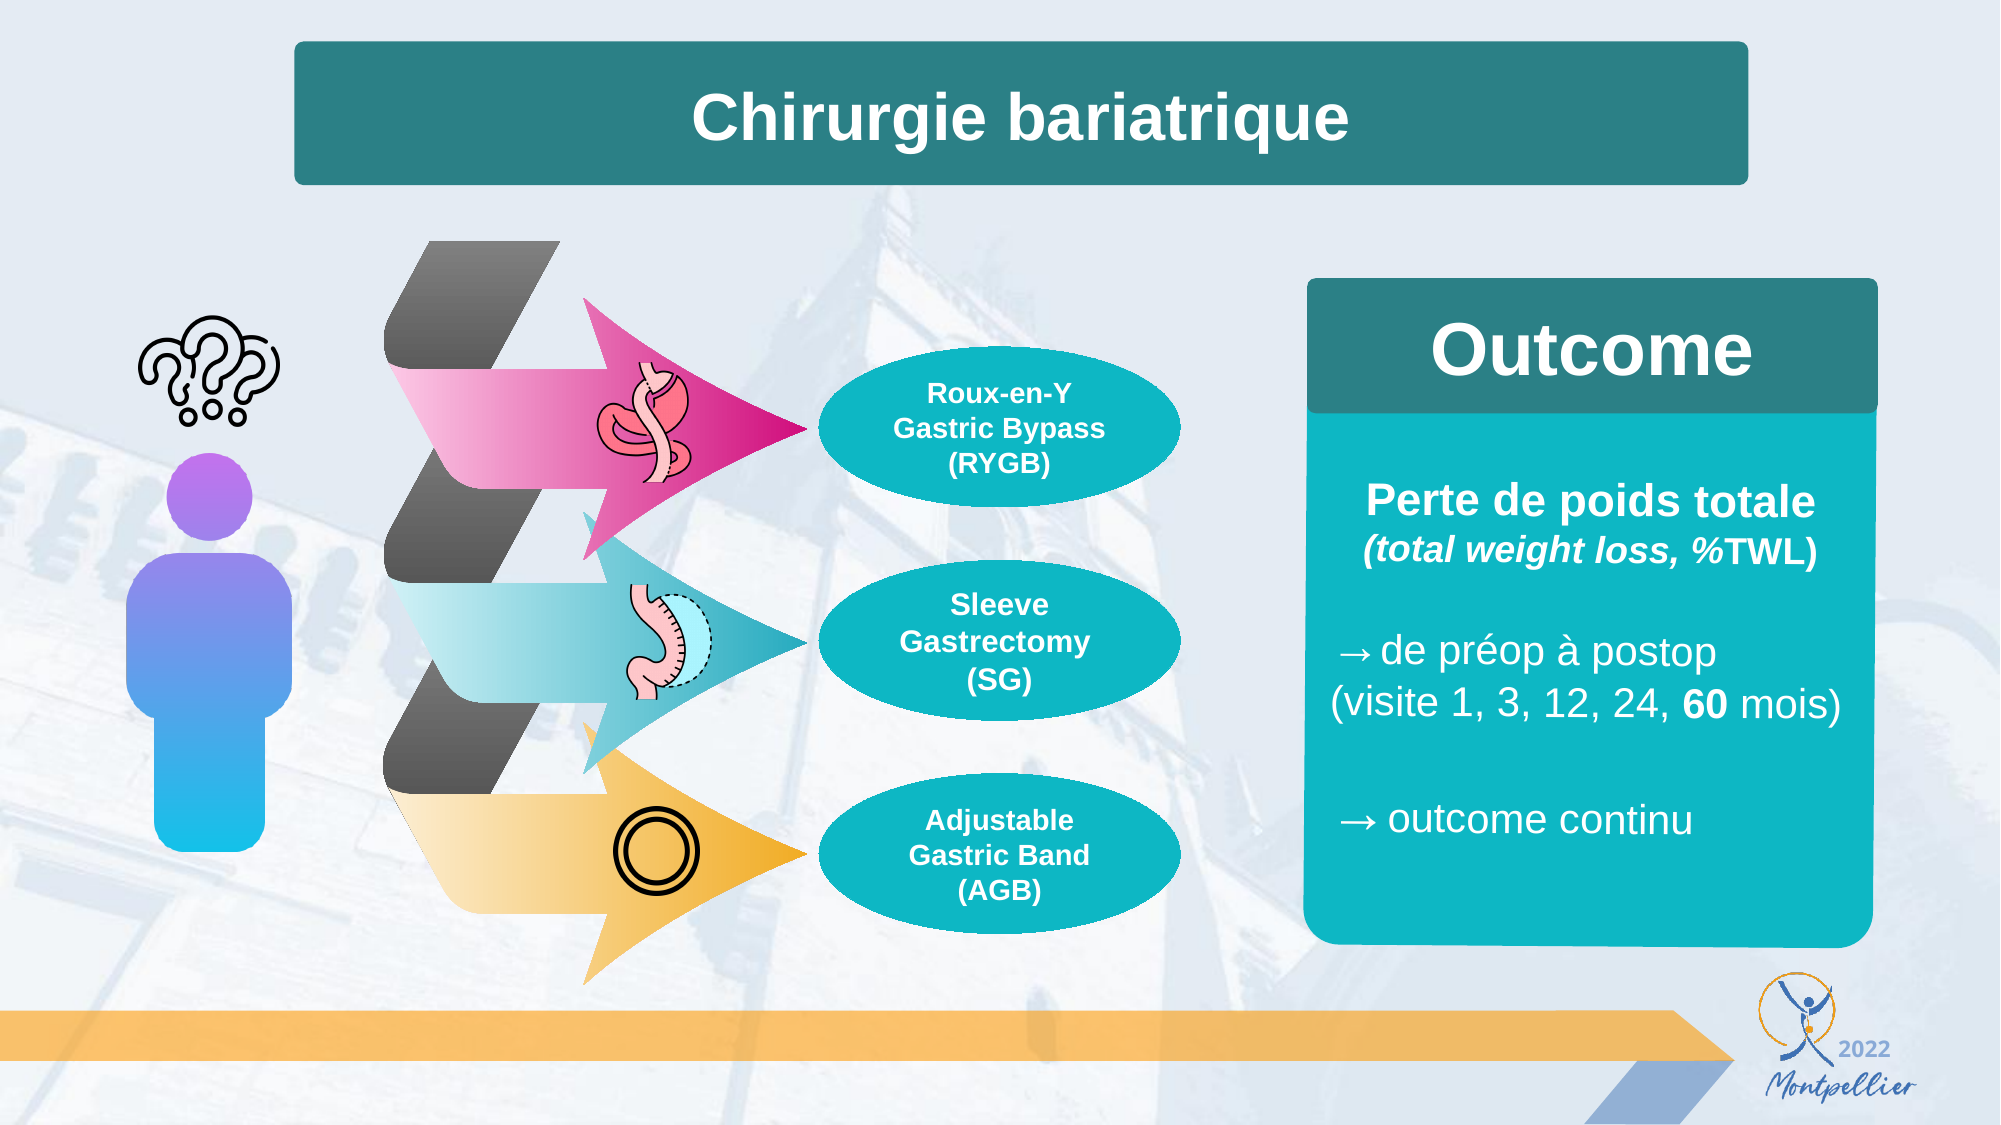

Chirurgie bariatrique
Outcome
Perte de poids totale (total weight loss, %TWL)
→de préop à postop
(visite 1, 3, 12, 24, 60 mois)
→outcome continu
Roux-en-Y Gastric Bypass
(RYGB)
Sleeve
Gastrectomy (SG)
Adjustable Gastric Band
(AGB)